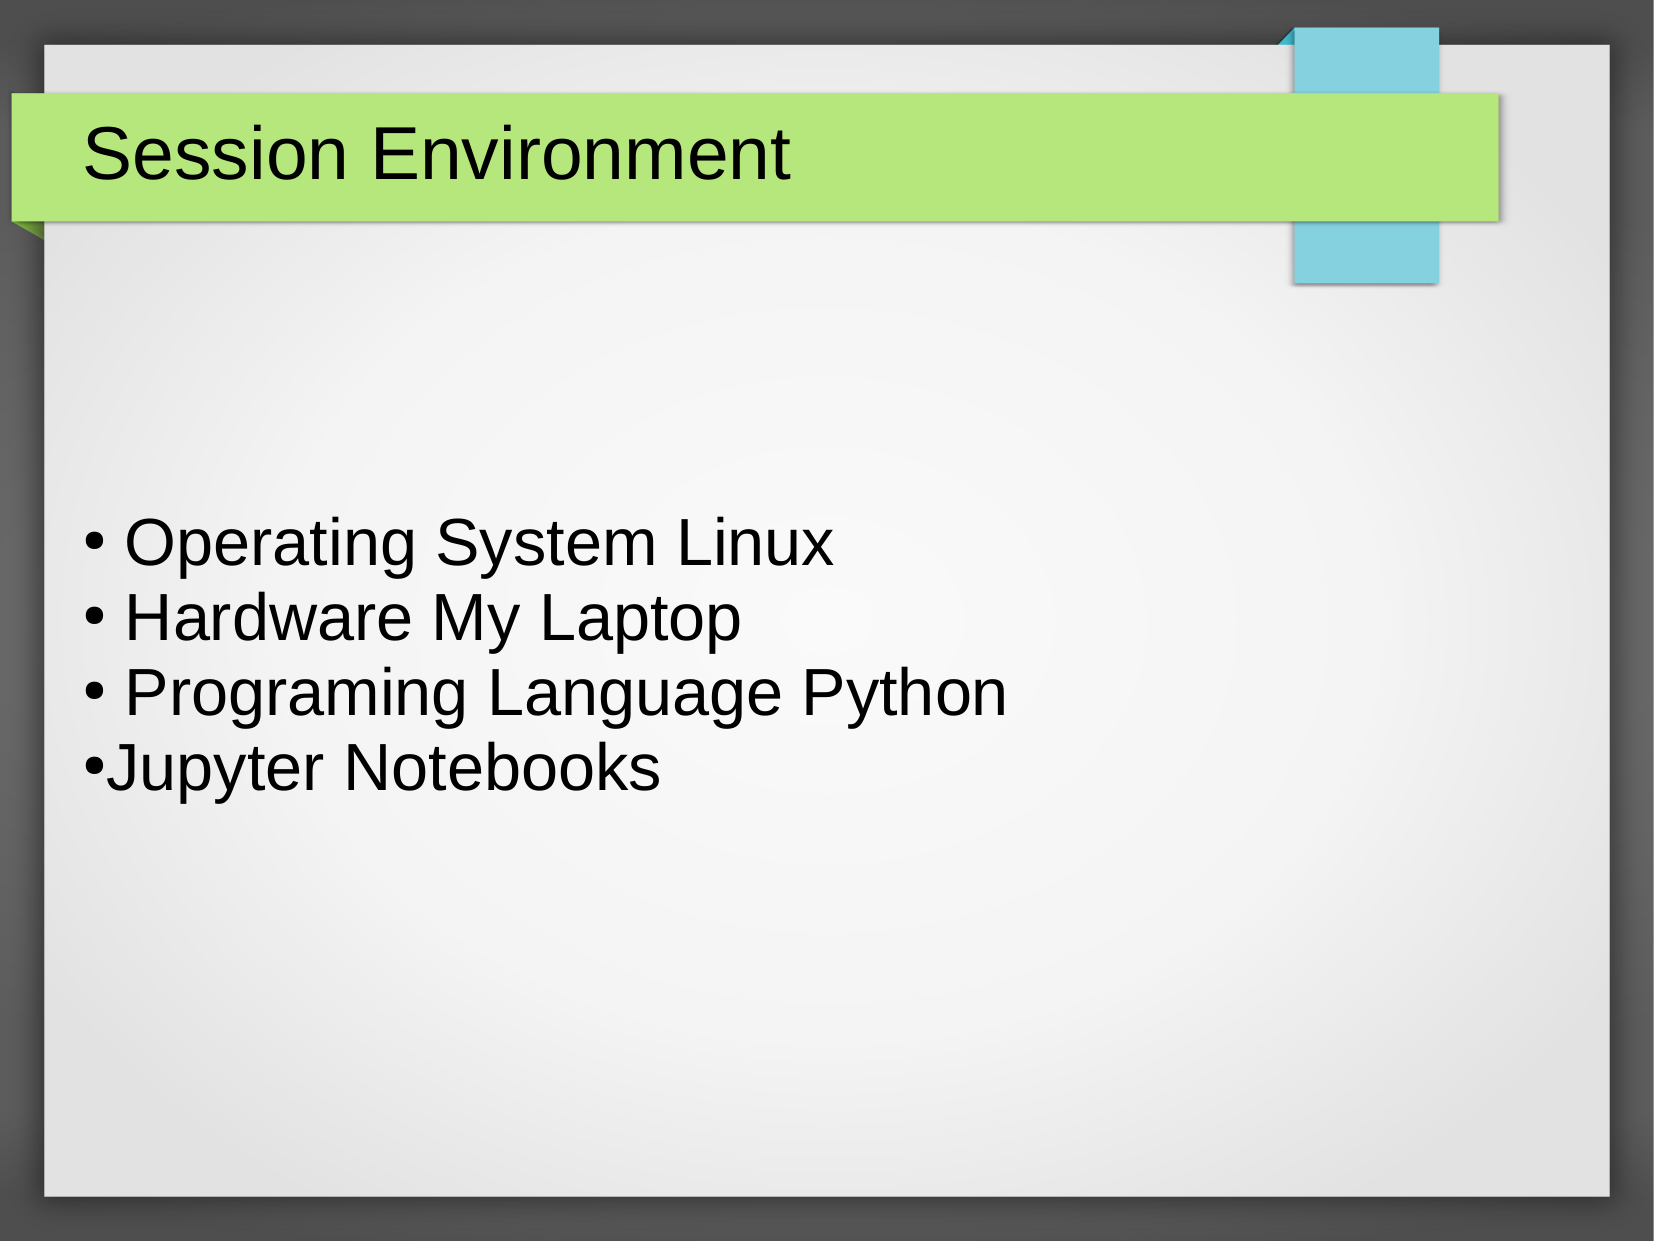

Operating System Linux
 Hardware My Laptop
 Programing Language Python
Jupyter Notebooks
# Session Environment